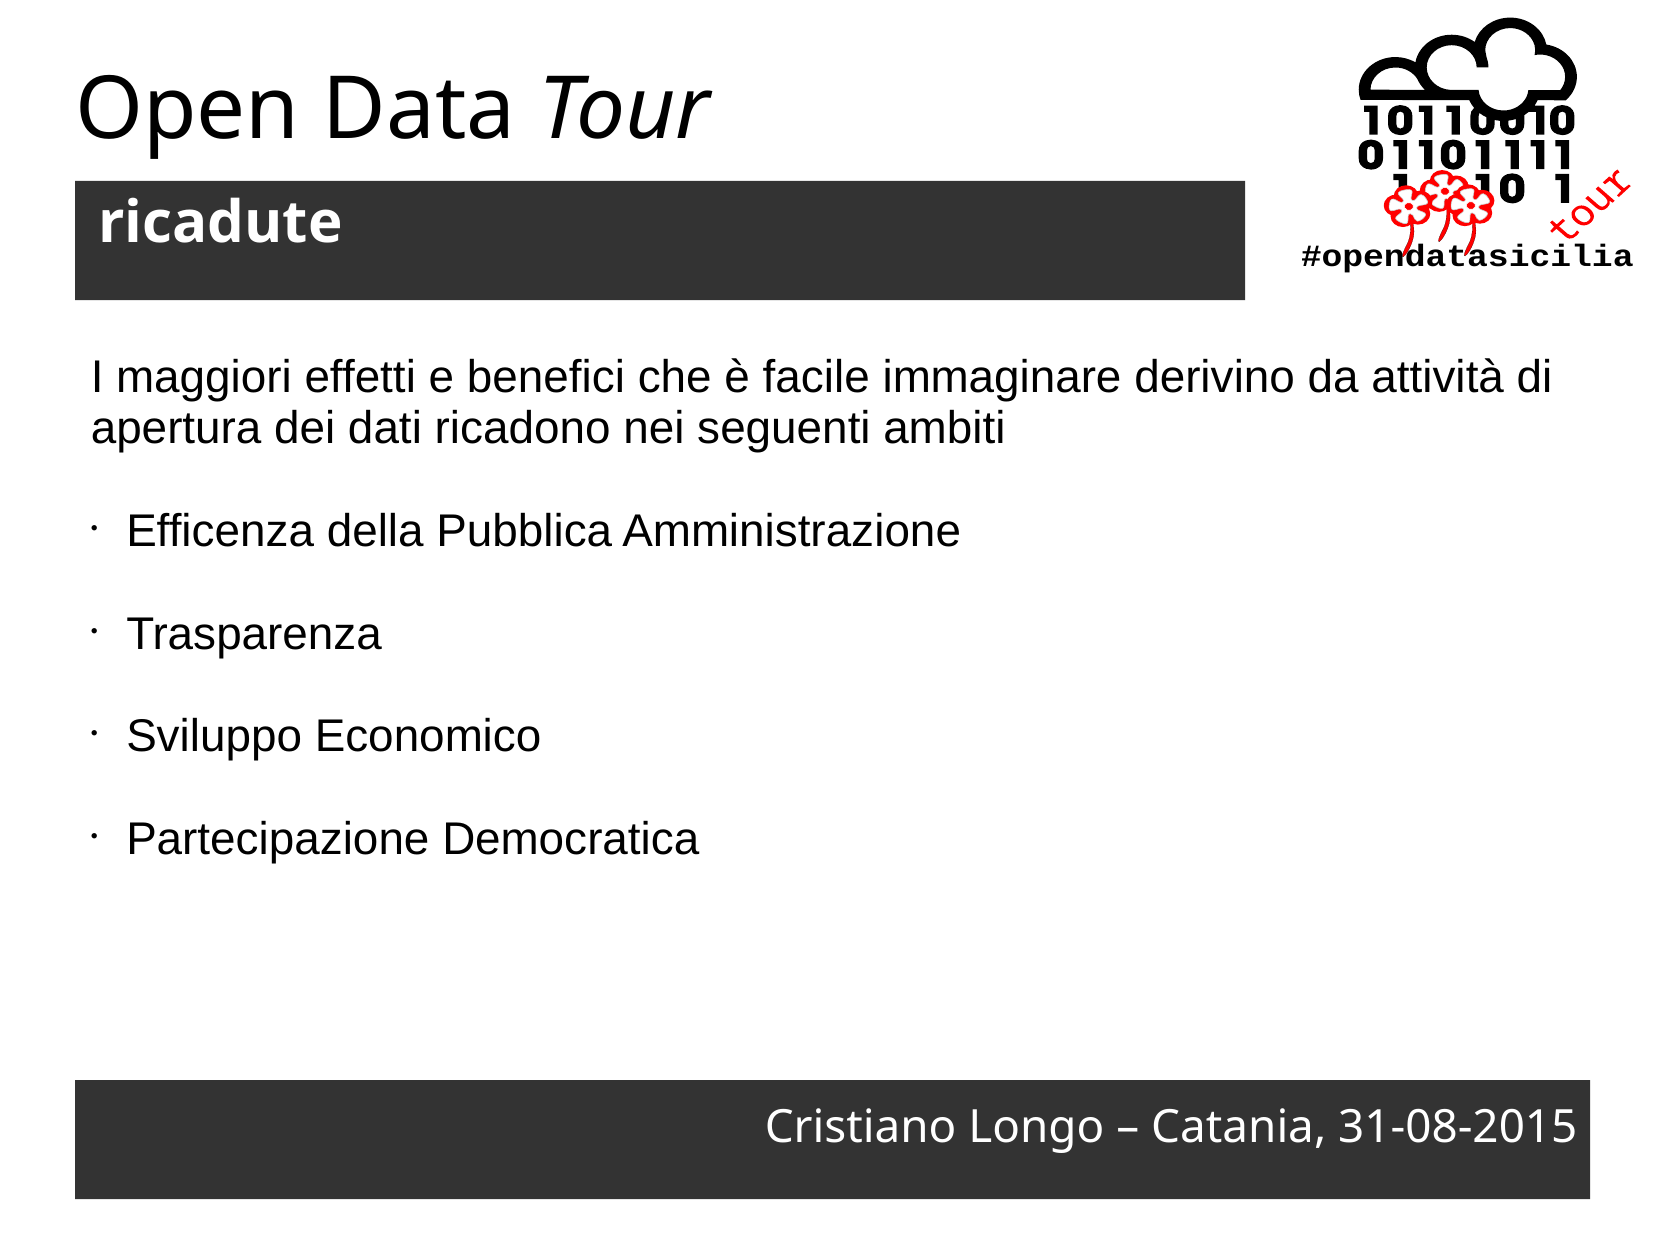

# Open Data Tour
 ricadute
I maggiori effetti e benefici che è facile immaginare derivino da attività di apertura dei dati ricadono nei seguenti ambiti
Efficenza della Pubblica Amministrazione
Trasparenza
Sviluppo Economico
Partecipazione Democratica
 Cristiano Longo – Catania, 31-08-2015